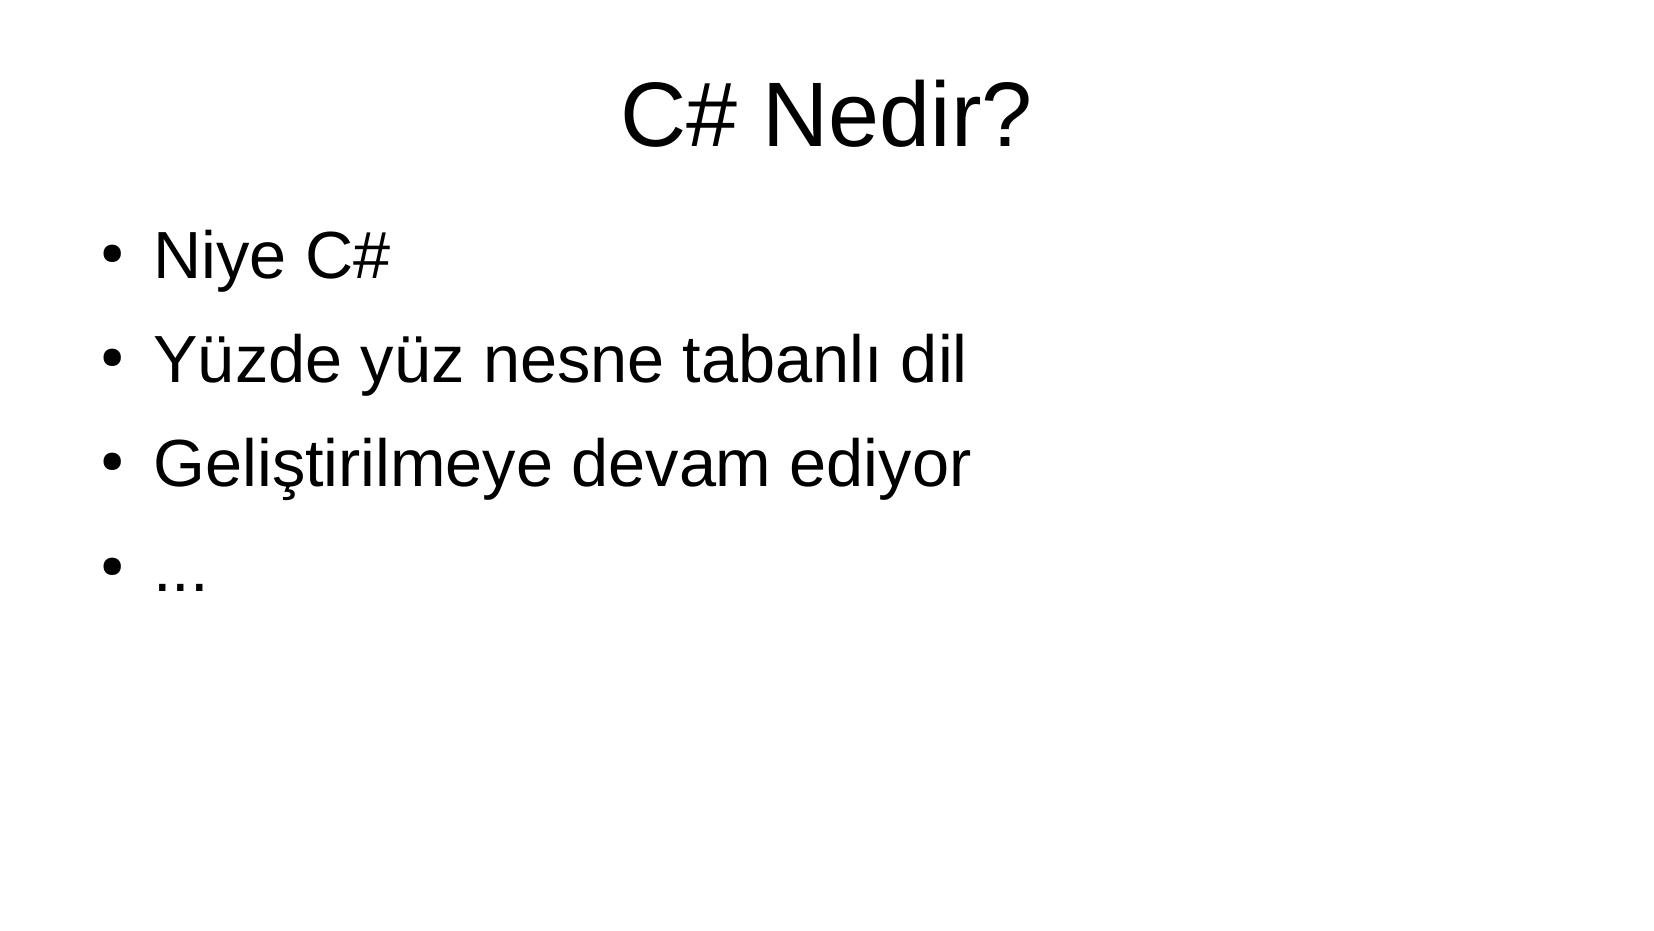

# C# Nedir?
Niye C#
Yüzde yüz nesne tabanlı dil
Geliştirilmeye devam ediyor
...